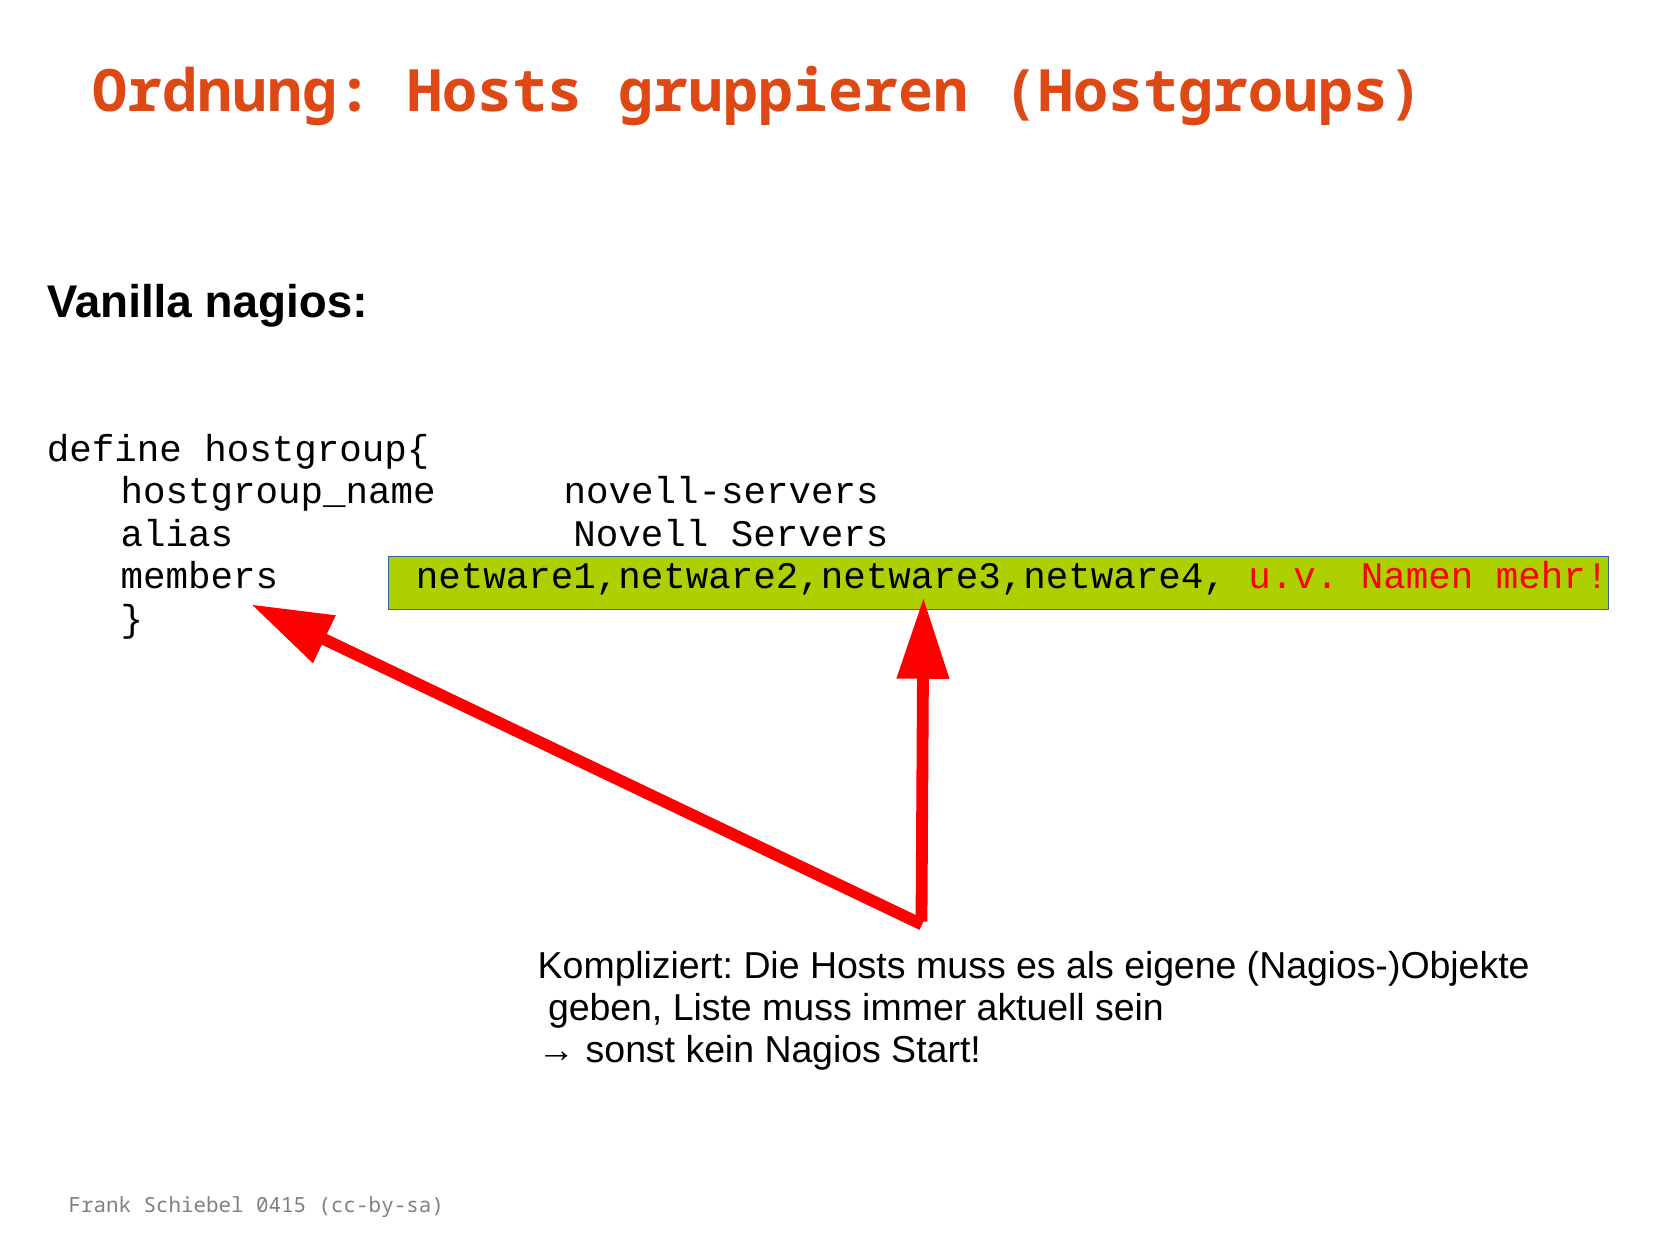

Ordnung: Hosts gruppieren (Hostgroups)
Vanilla nagios:
define hostgroup{
	hostgroup_name		novell-servers
	alias			 Novell Servers
	members		netware1,netware2,netware3,netware4, u.v. Namen mehr!
	}
Kompliziert: Die Hosts muss es als eigene (Nagios-)Objekte
 geben, Liste muss immer aktuell sein
→ sonst kein Nagios Start!